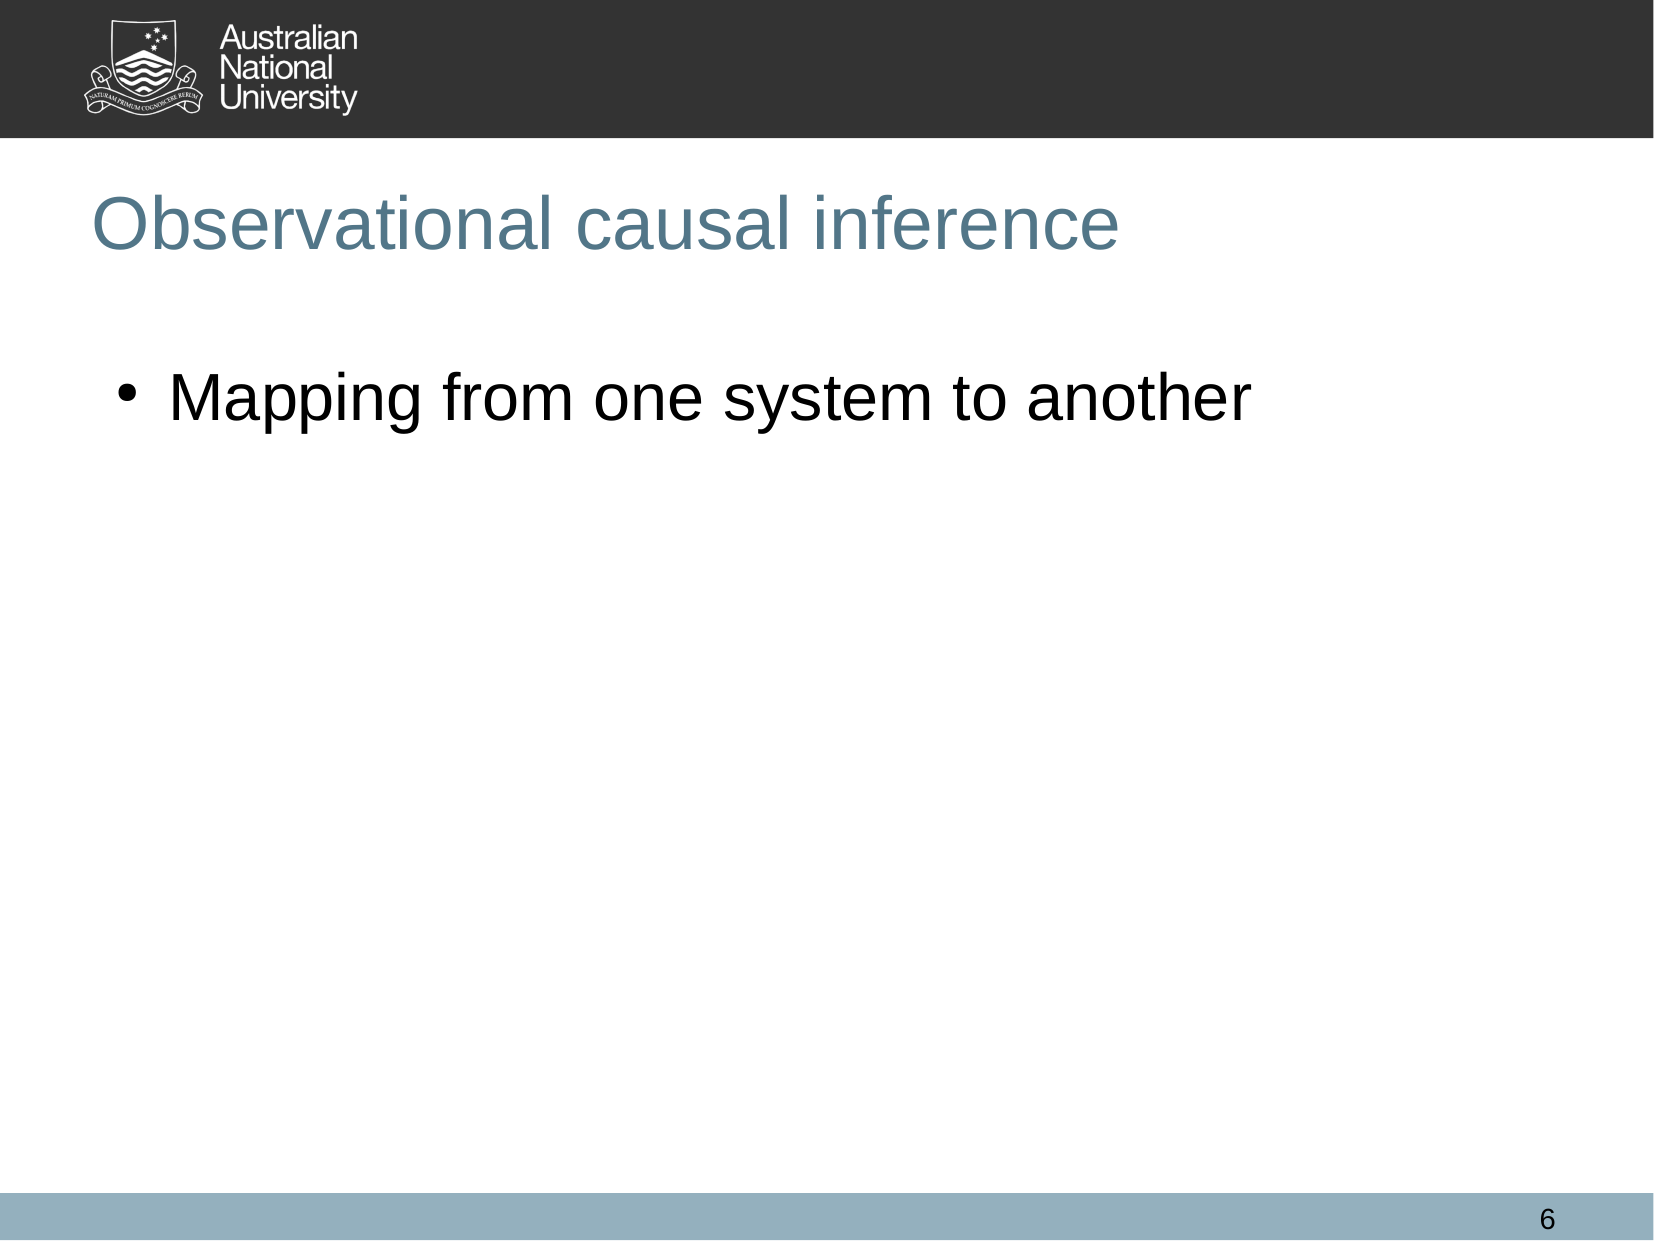

Observational causal inference
#
Mapping from one system to another